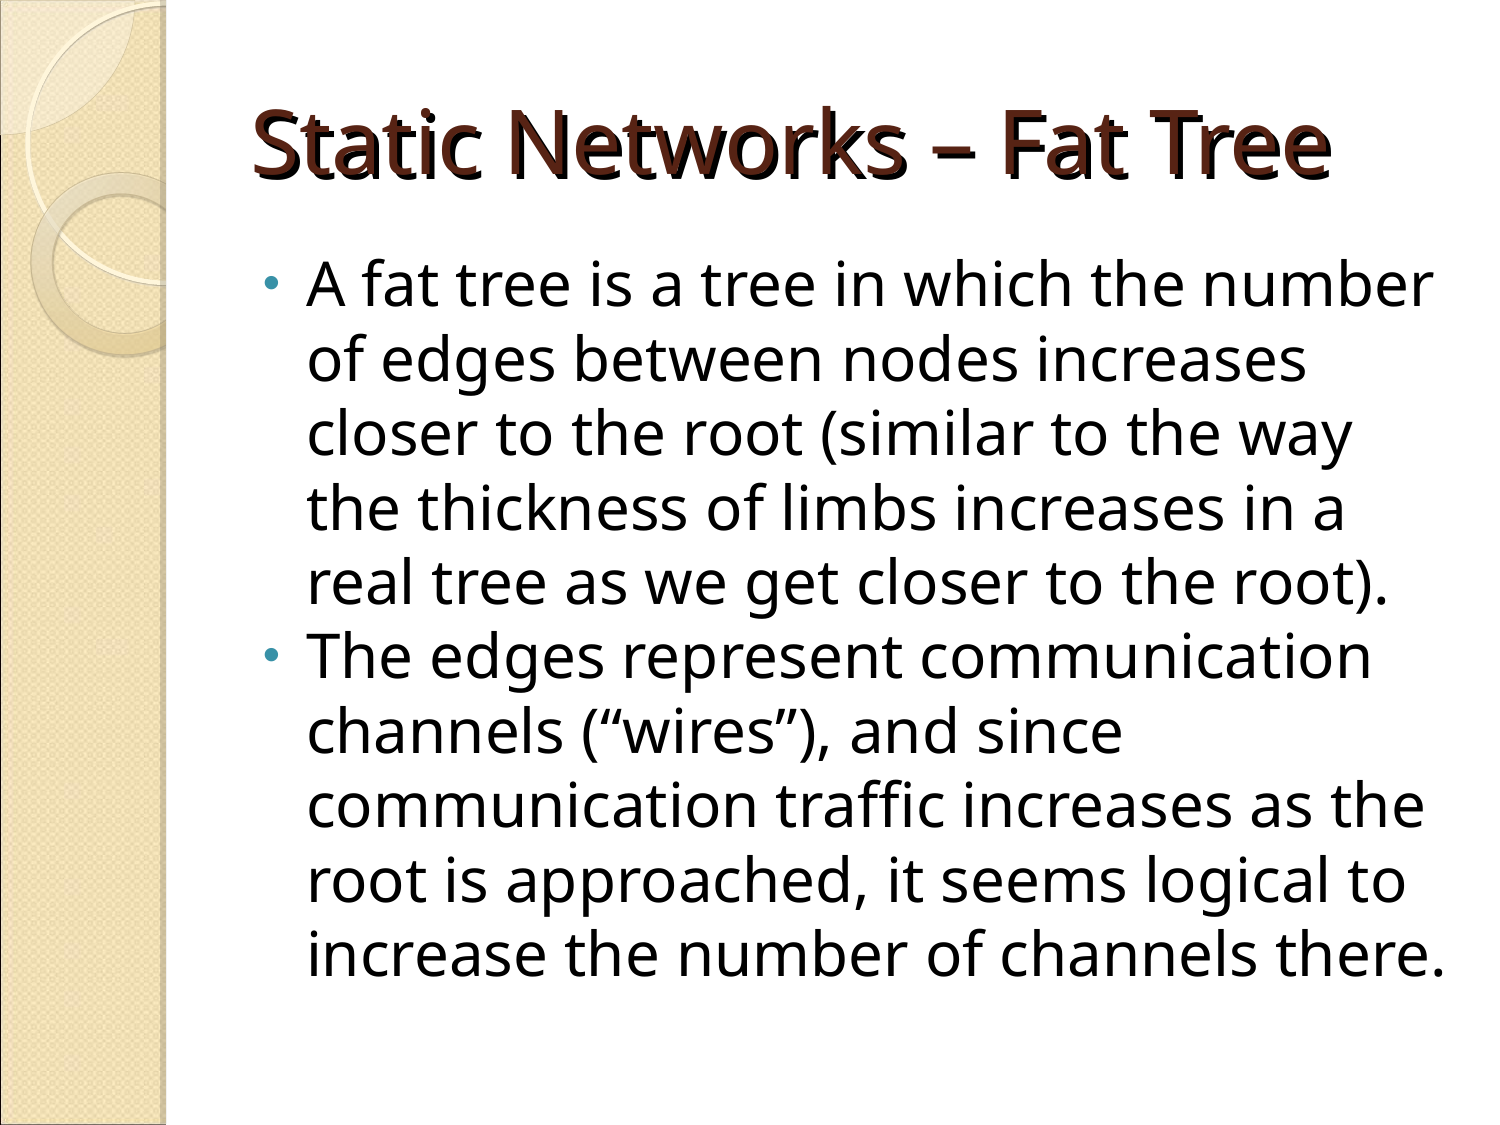

# Static Networks – Fat Tree
A fat tree is a tree in which the number of edges between nodes increases closer to the root (similar to the way the thickness of limbs increases in a real tree as we get closer to the root).
The edges represent communication channels (“wires”), and since communication traffic increases as the root is approached, it seems logical to increase the number of channels there.